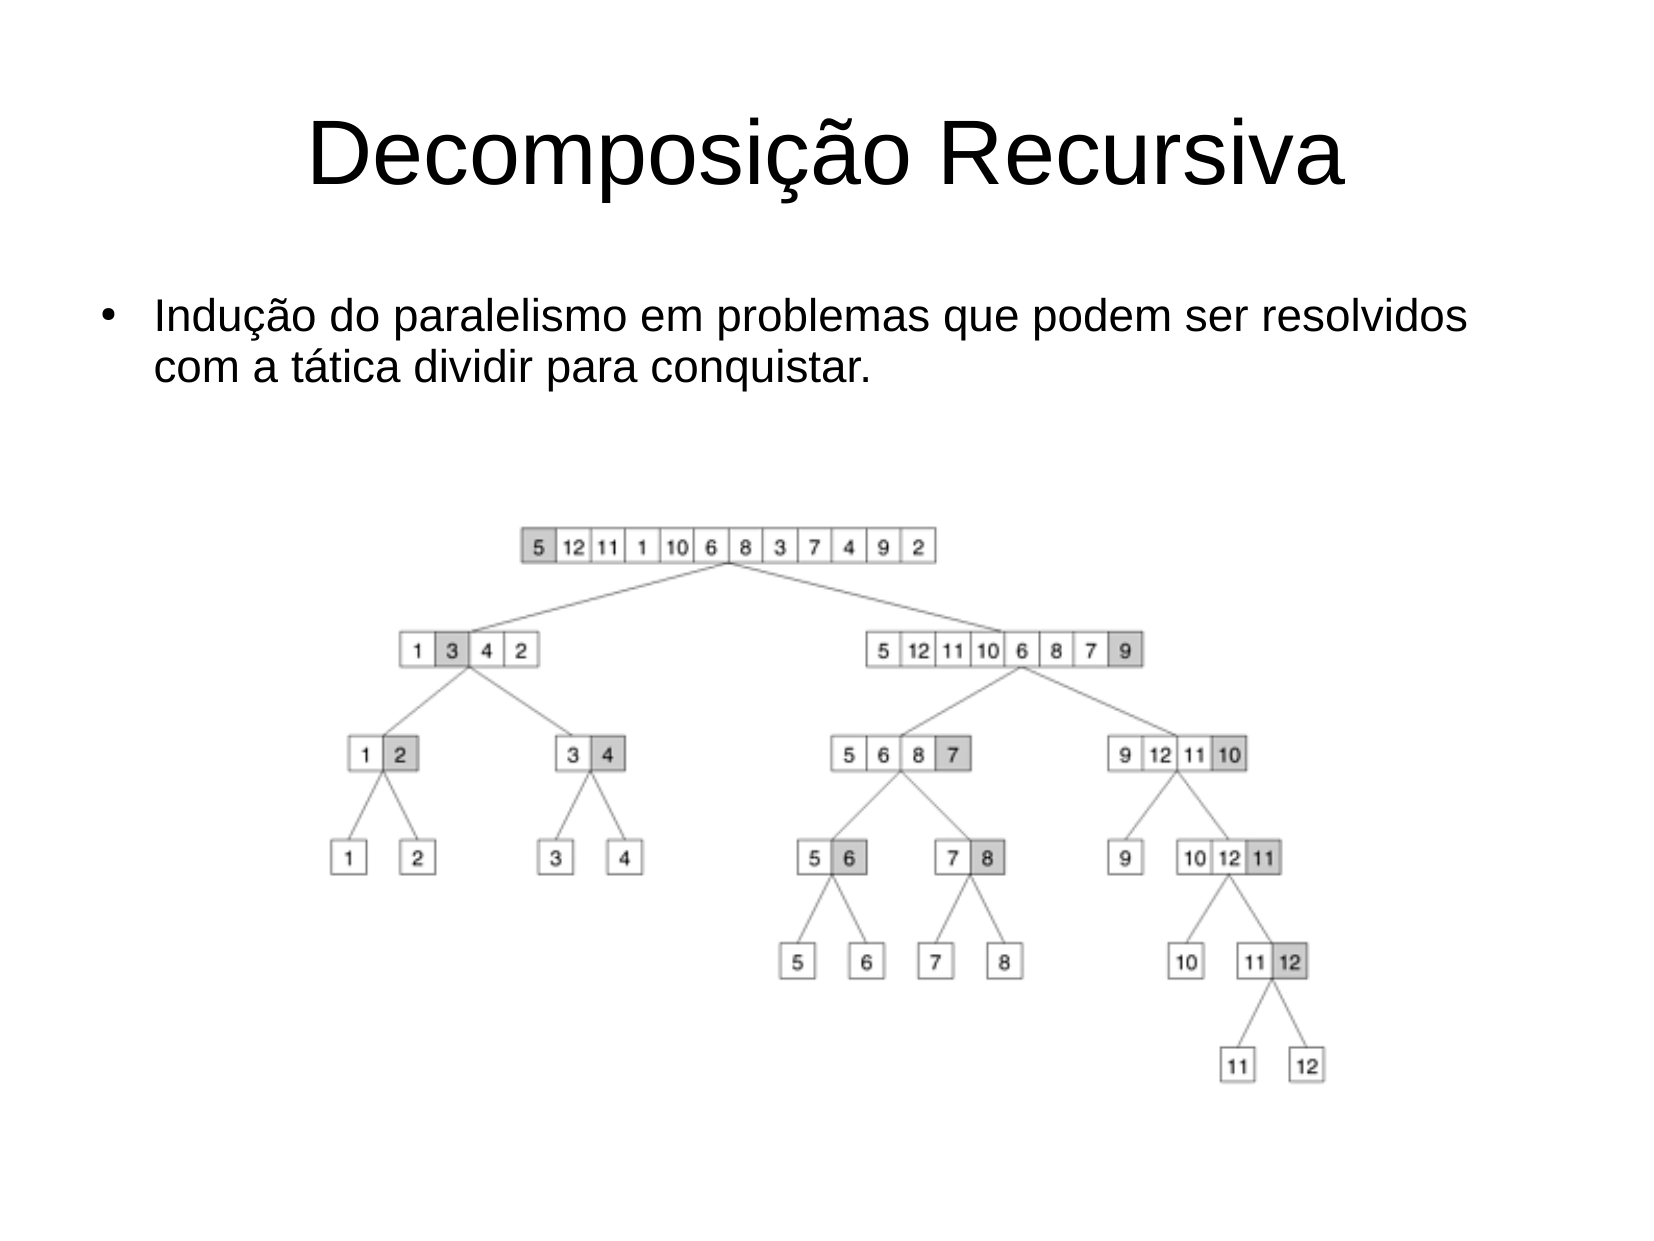

# Decomposição Recursiva
Indução do paralelismo em problemas que podem ser resolvidos com a tática dividir para conquistar.